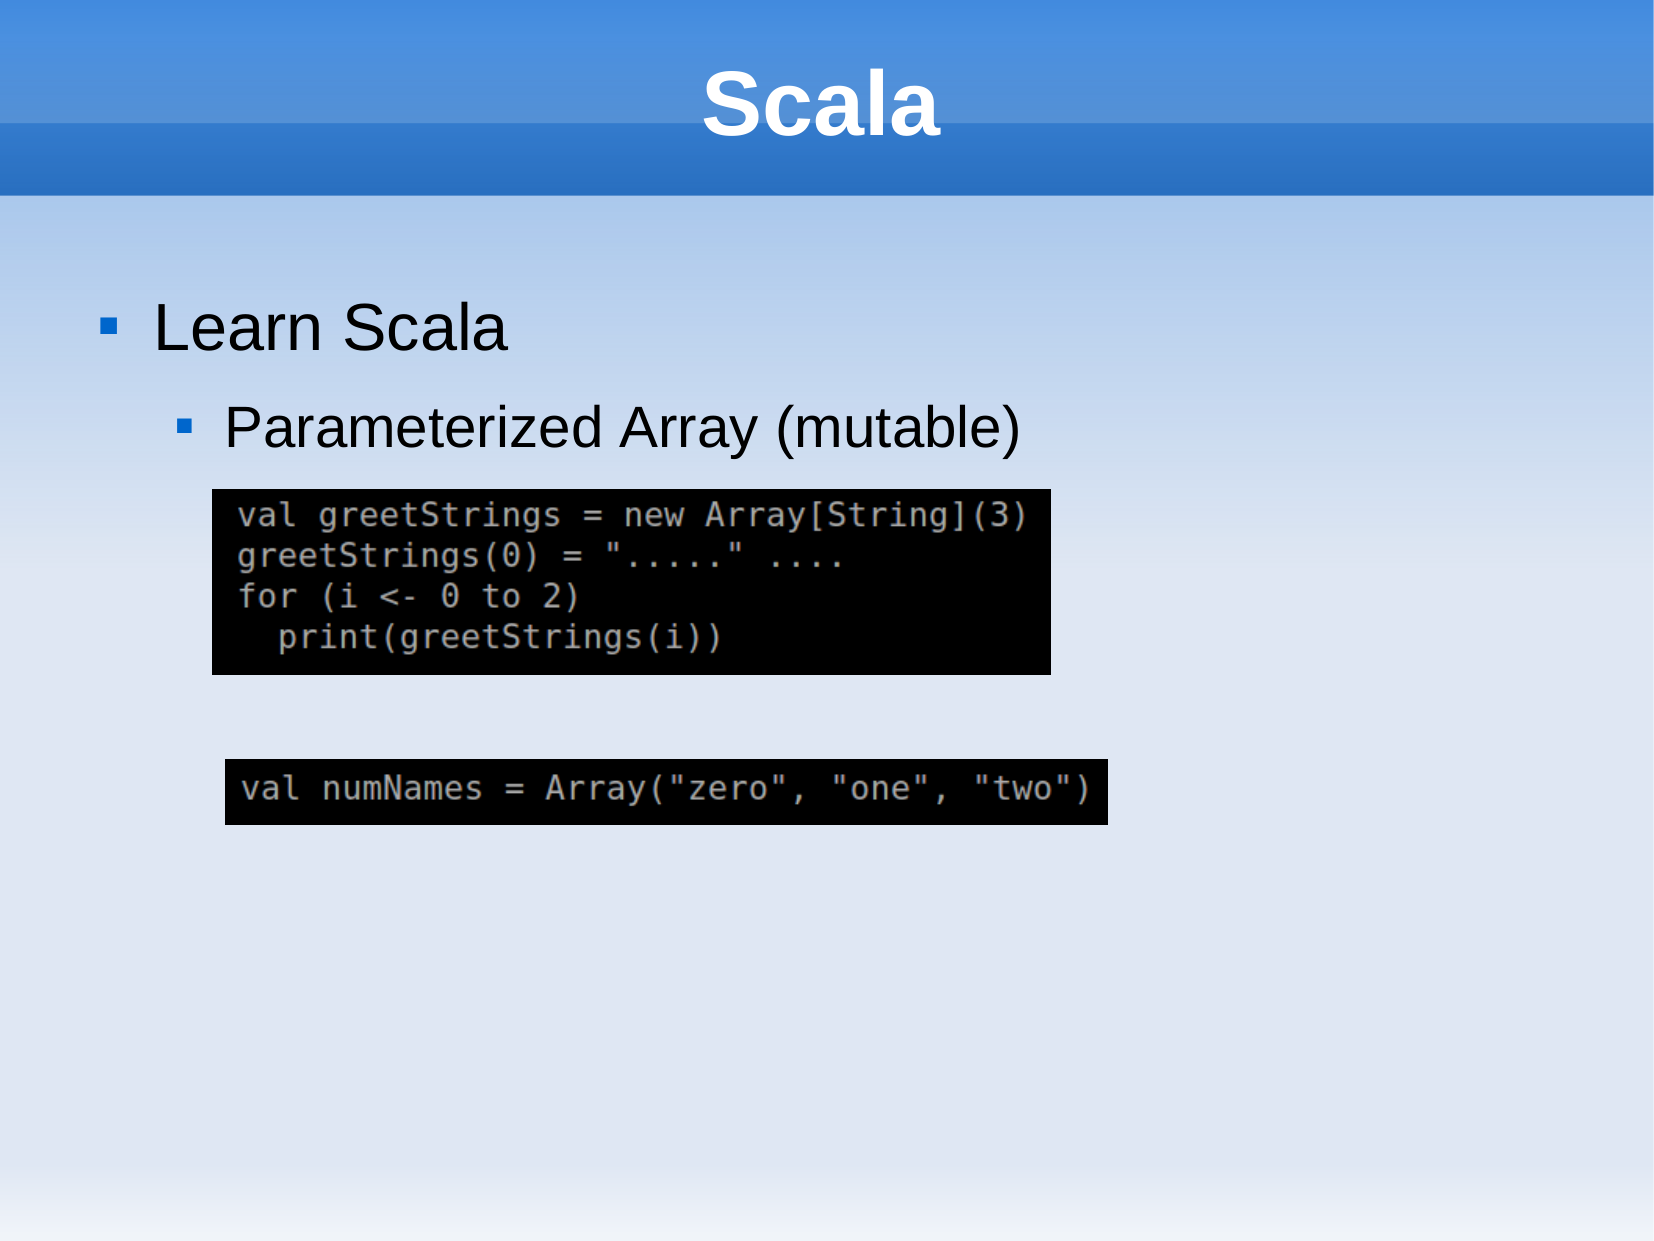

# Scala
Learn Scala
Parameterized Array (mutable)